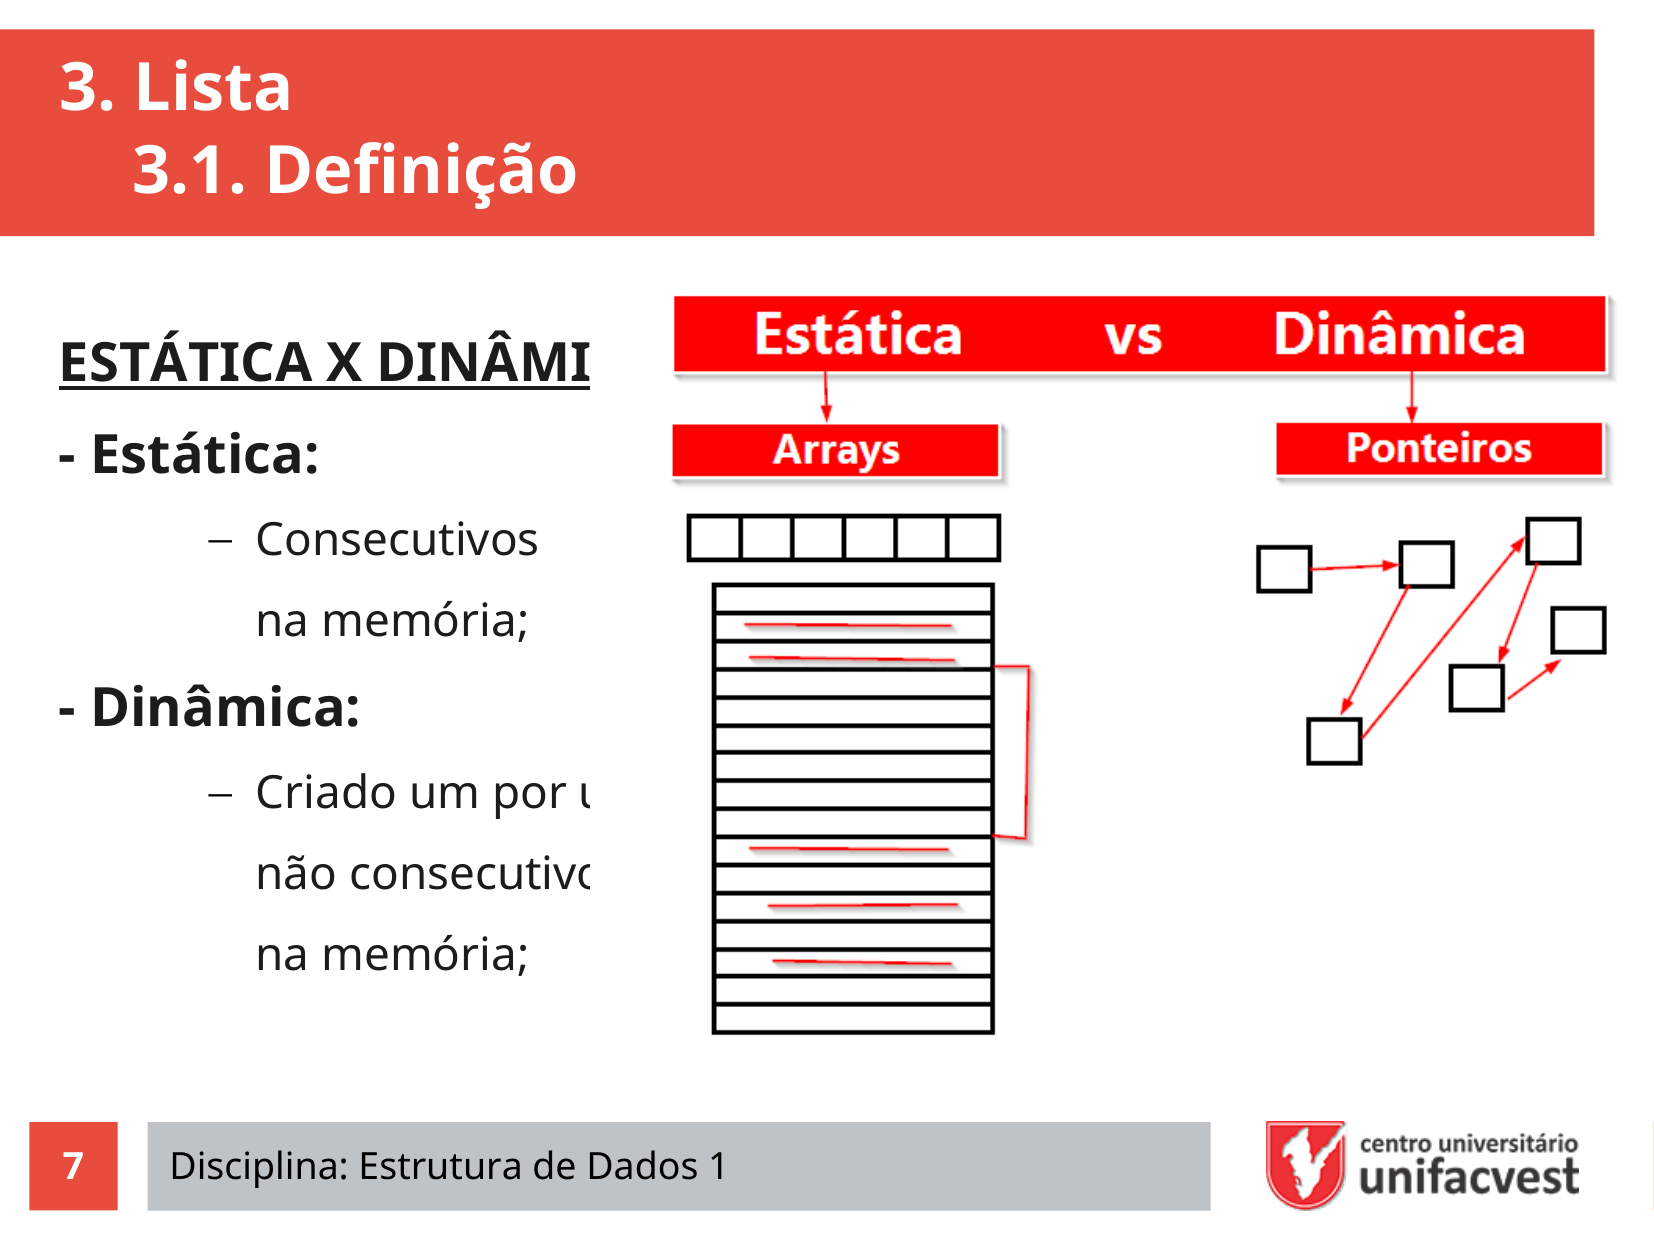

# 3. Lista 3.1. Definição
ESTÁTICA X DINÂMICA
- Estática:
Consecutivos
na memória;
- Dinâmica:
Criado um por um
não consecutivo
na memória;
7
Disciplina: Estrutura de Dados 1